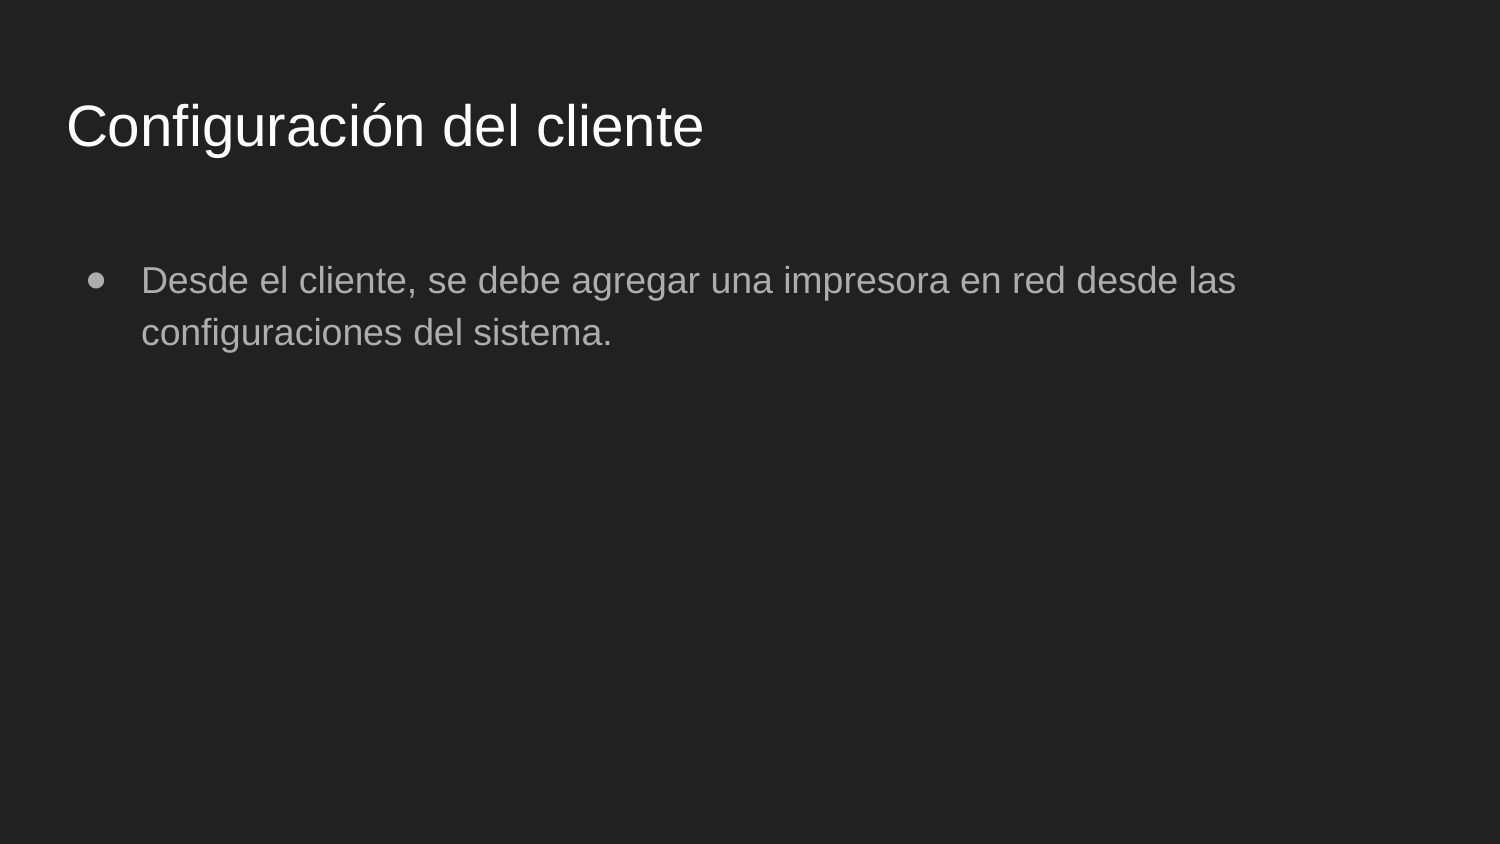

# Configuración del cliente
Desde el cliente, se debe agregar una impresora en red desde las configuraciones del sistema.